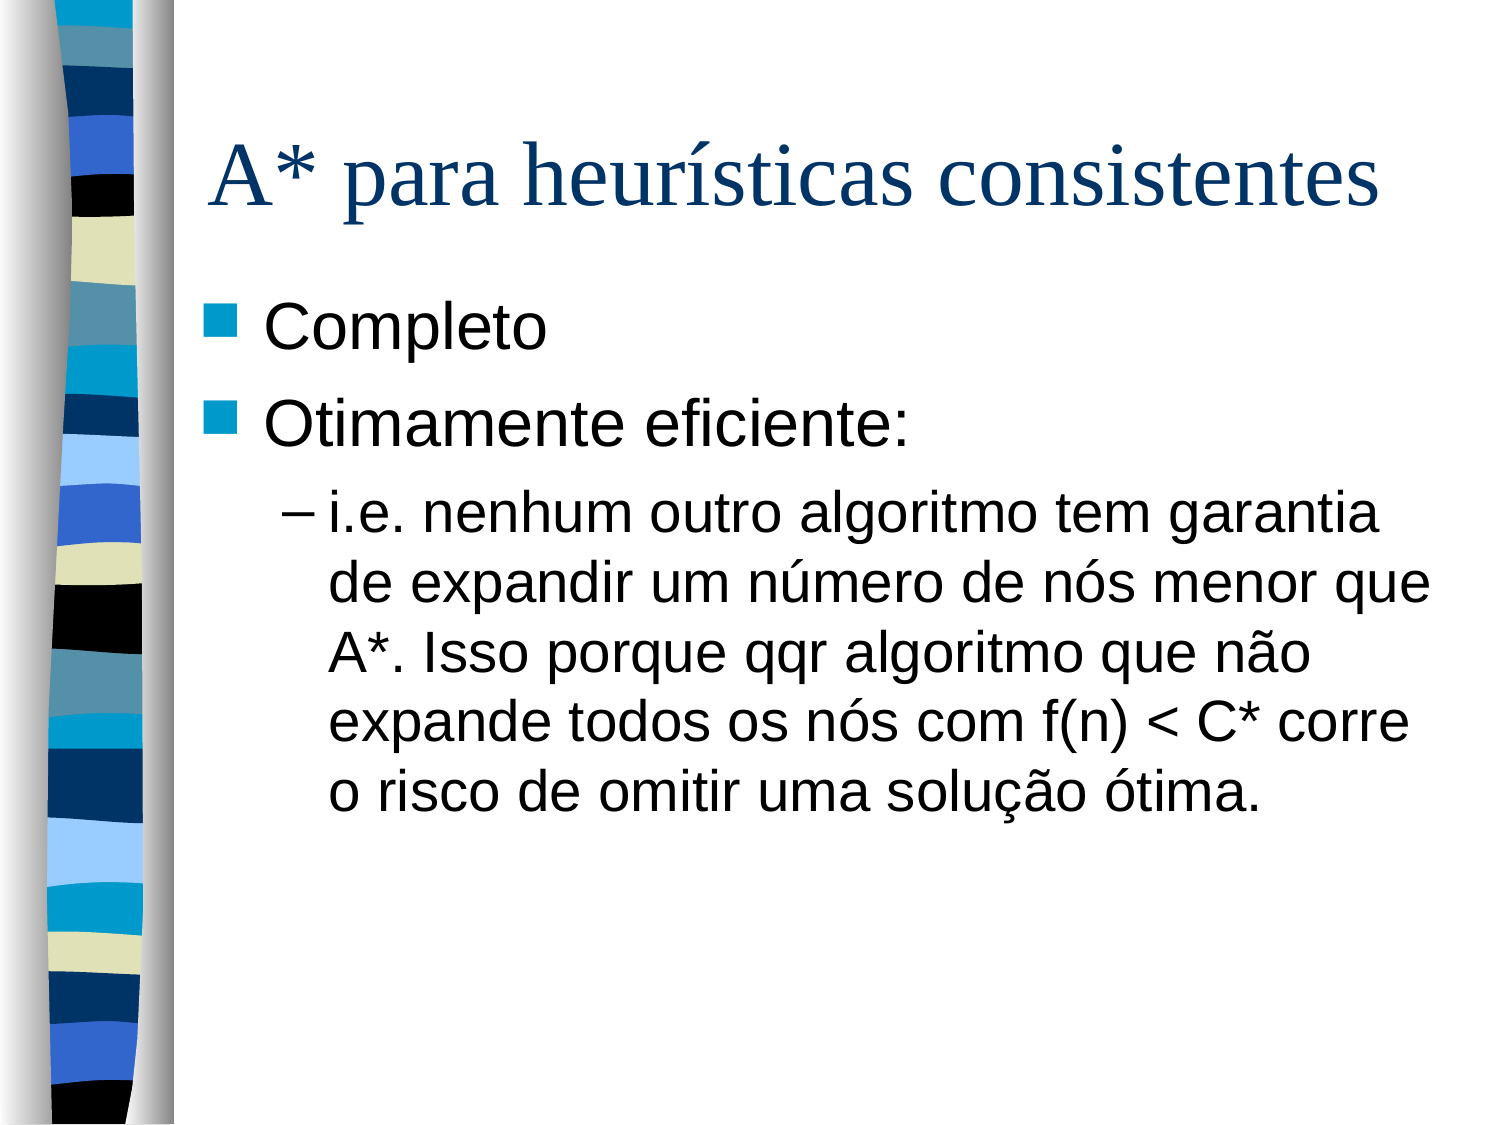

# A* para heurísticas consistentes
Completo
Otimamente eficiente:
i.e. nenhum outro algoritmo tem garantia de expandir um número de nós menor que A*. Isso porque qqr algoritmo que não expande todos os nós com f(n) < C* corre o risco de omitir uma solução ótima.